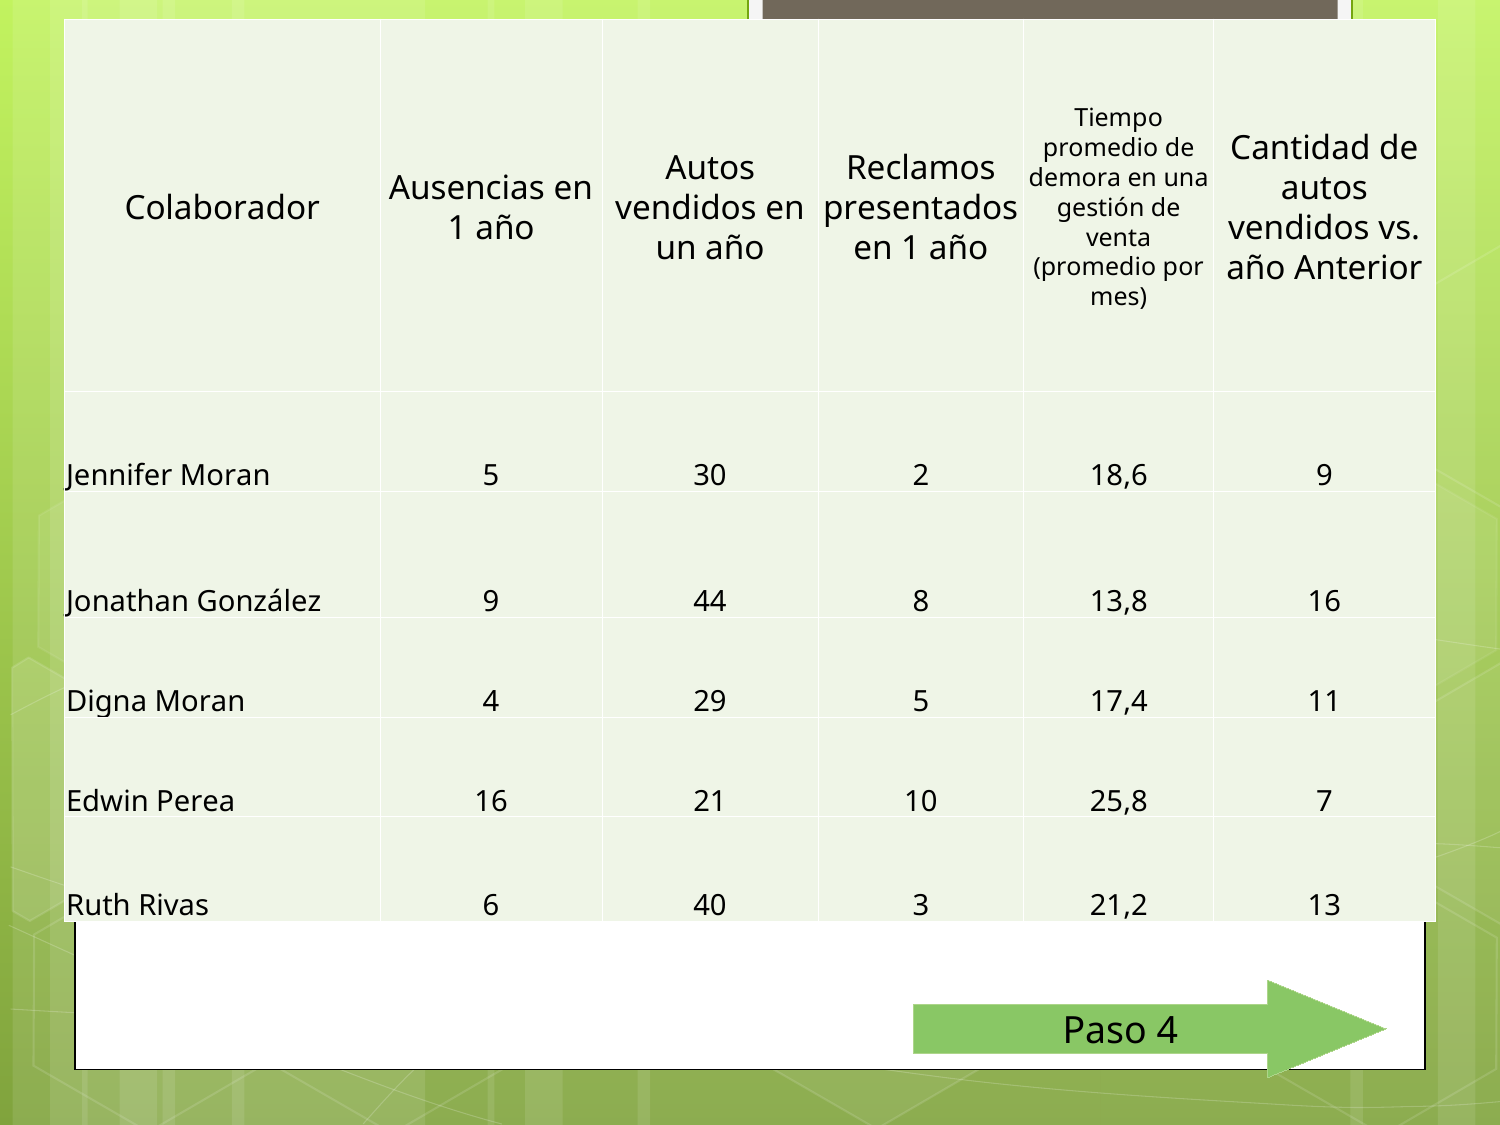

| Colaborador | Ausencias en 1 año | Autos vendidos en un año | Reclamos presentados en 1 año | Tiempo promedio de demora en una gestión de venta (promedio por mes) | Cantidad de autos vendidos vs. año Anterior |
| --- | --- | --- | --- | --- | --- |
| Jennifer Moran | 5 | 30 | 2 | 18,6 | 9 |
| Jonathan González | 9 | 44 | 8 | 13,8 | 16 |
| Digna Moran | 4 | 29 | 5 | 17,4 | 11 |
| Edwin Perea | 16 | 21 | 10 | 25,8 | 7 |
| Ruth Rivas | 6 | 40 | 3 | 21,2 | 13 |
Paso 4